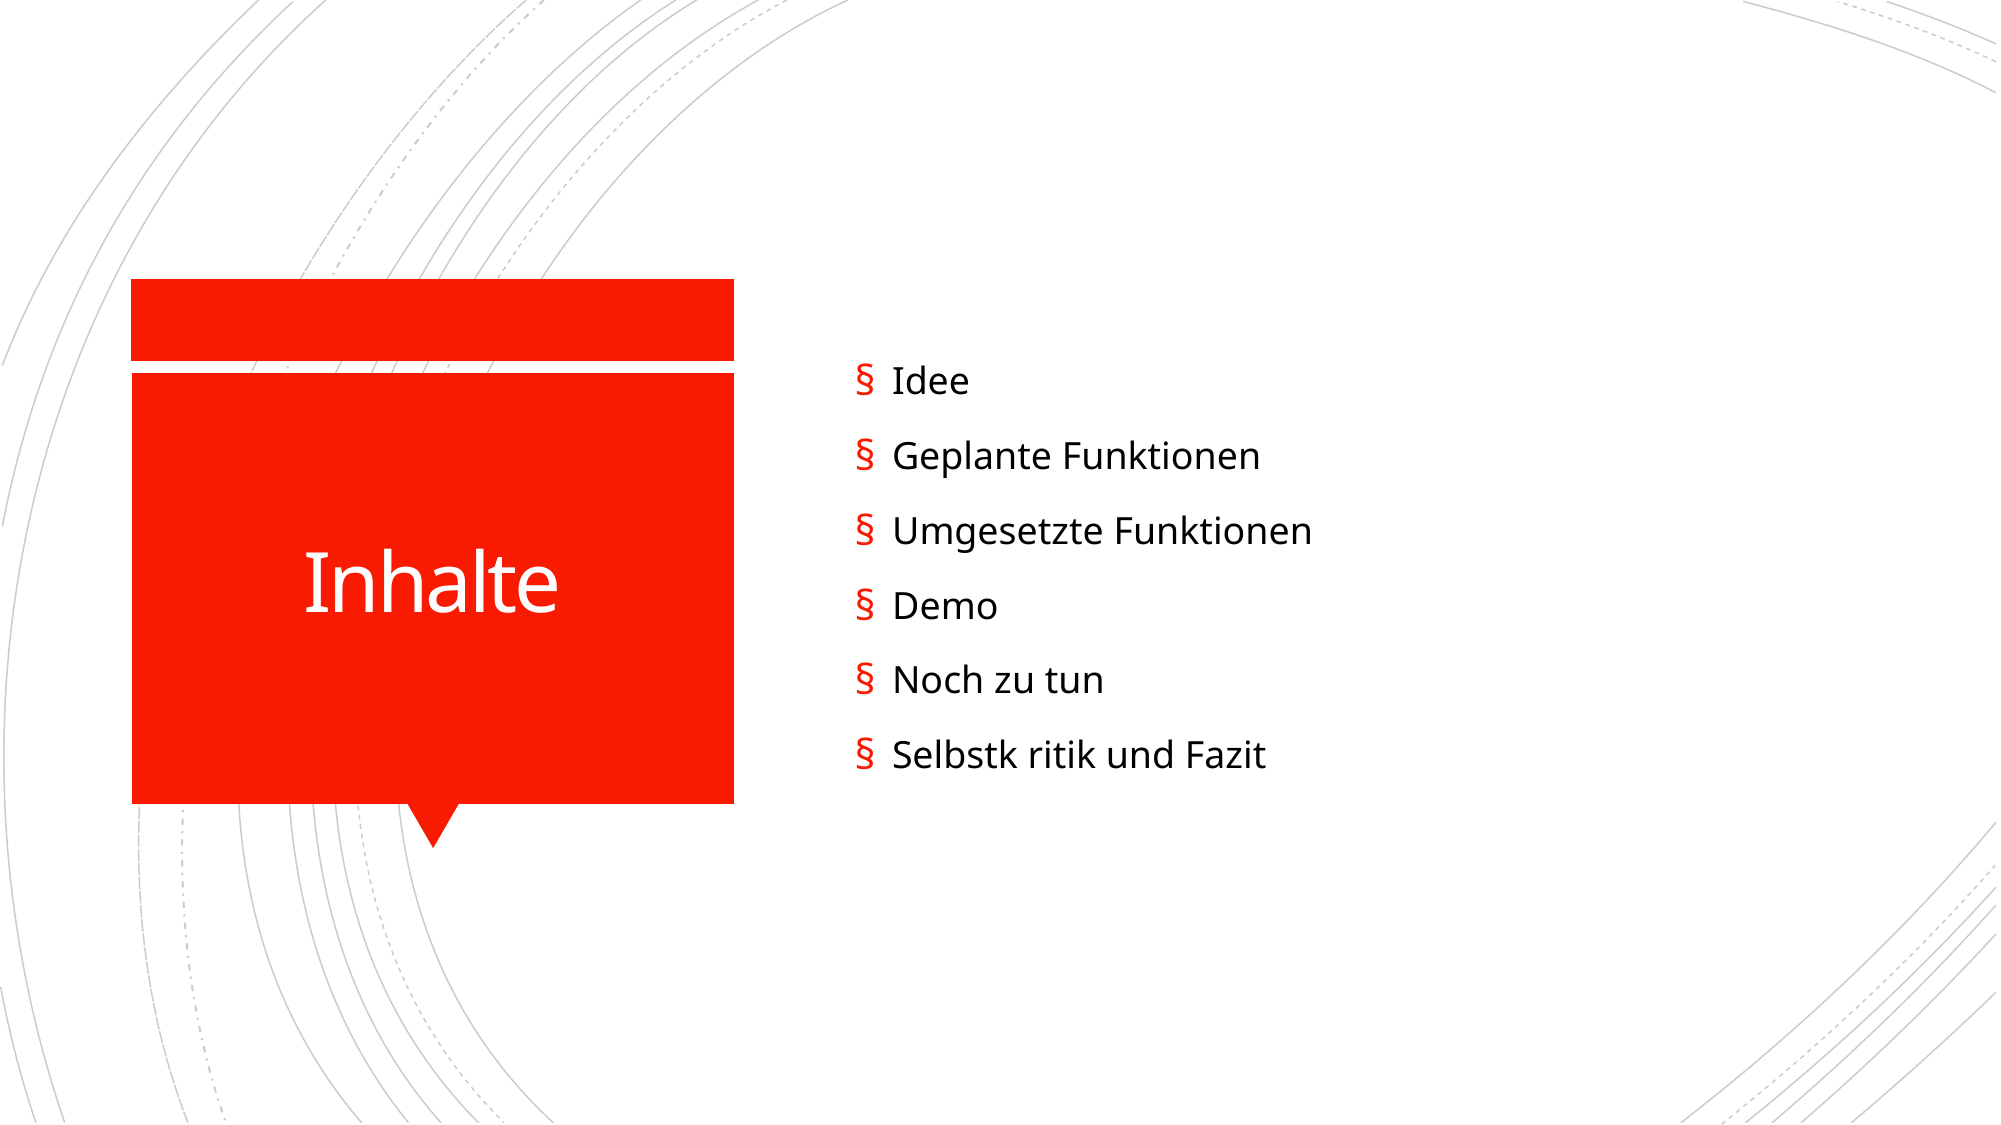

Idee
Geplante Funktionen
Umgesetzte Funktionen
Demo
Noch zu tun
Selbstk ritik und Fazit
# Inhalte